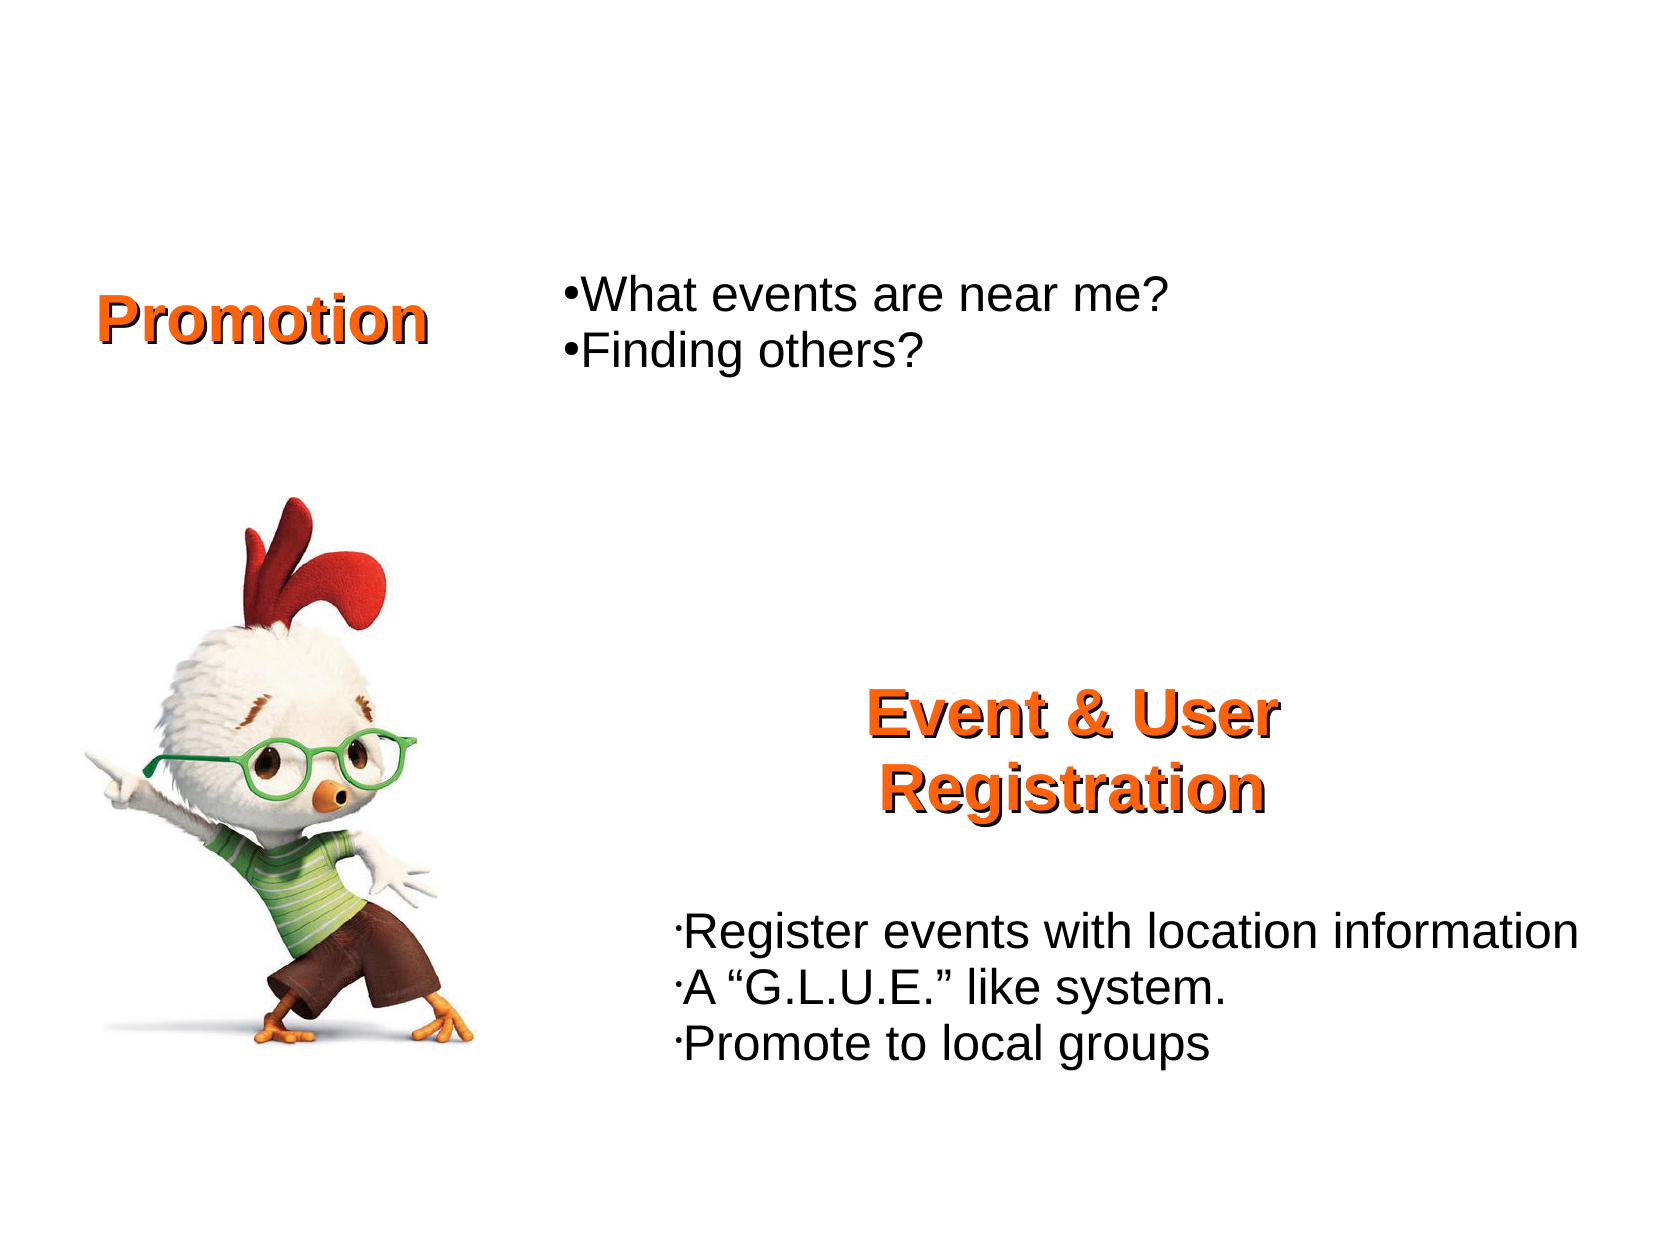

Promotion
What events are near me?
Finding others?
Event & User Registration
Register events with location information
A “G.L.U.E.” like system.
Promote to local groups